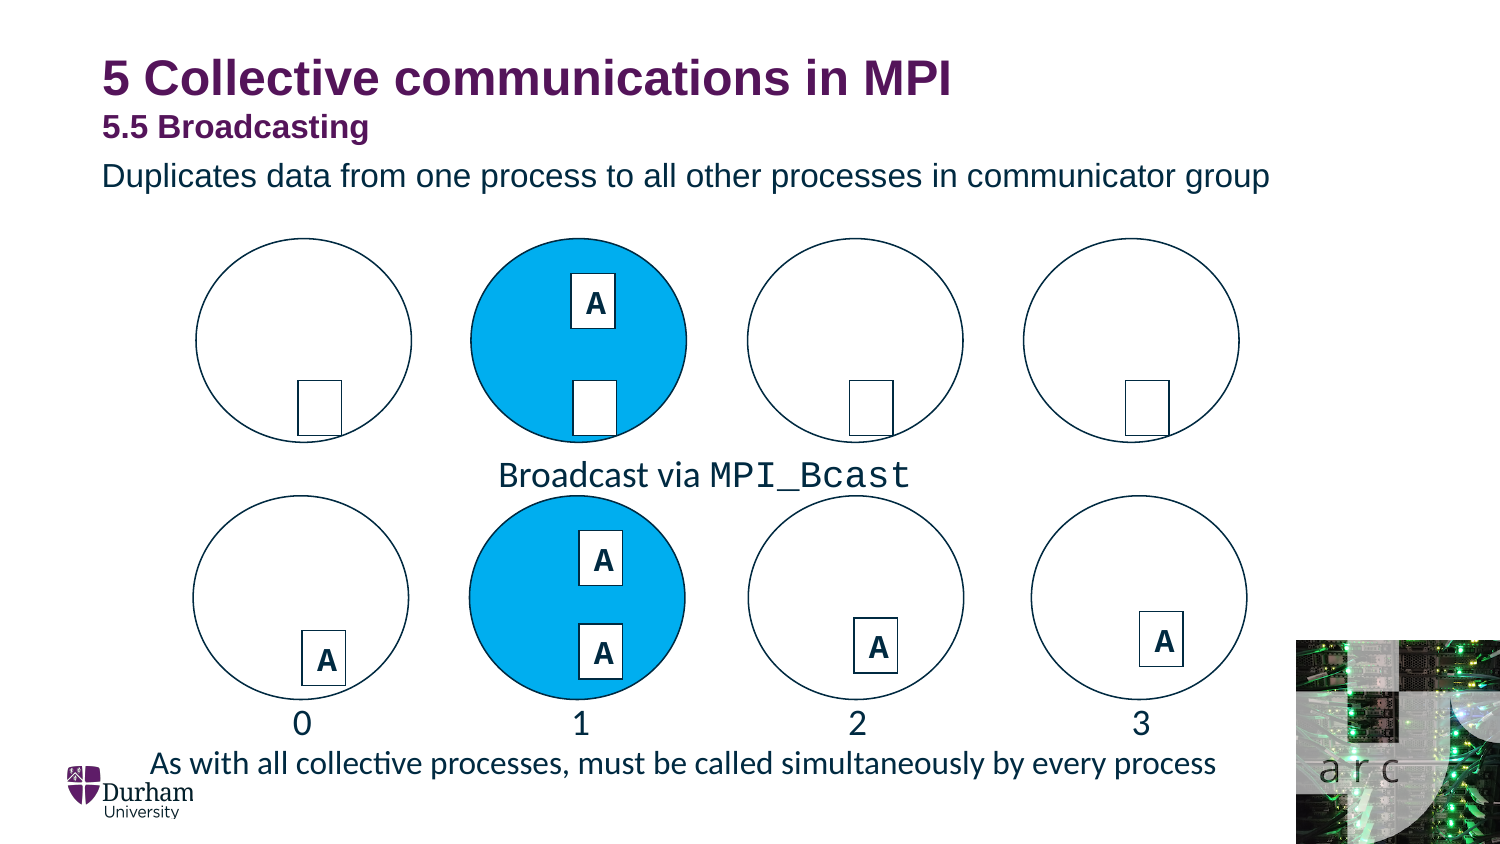

# 5 Collective communications in MPI 5.5 Broadcasting
Duplicates data from one process to all other processes in communicator group
A
Broadcast via MPI_Bcast
A
A
A
A
A
0
1
2
3
	As with all collective processes, must be called simultaneously by every process